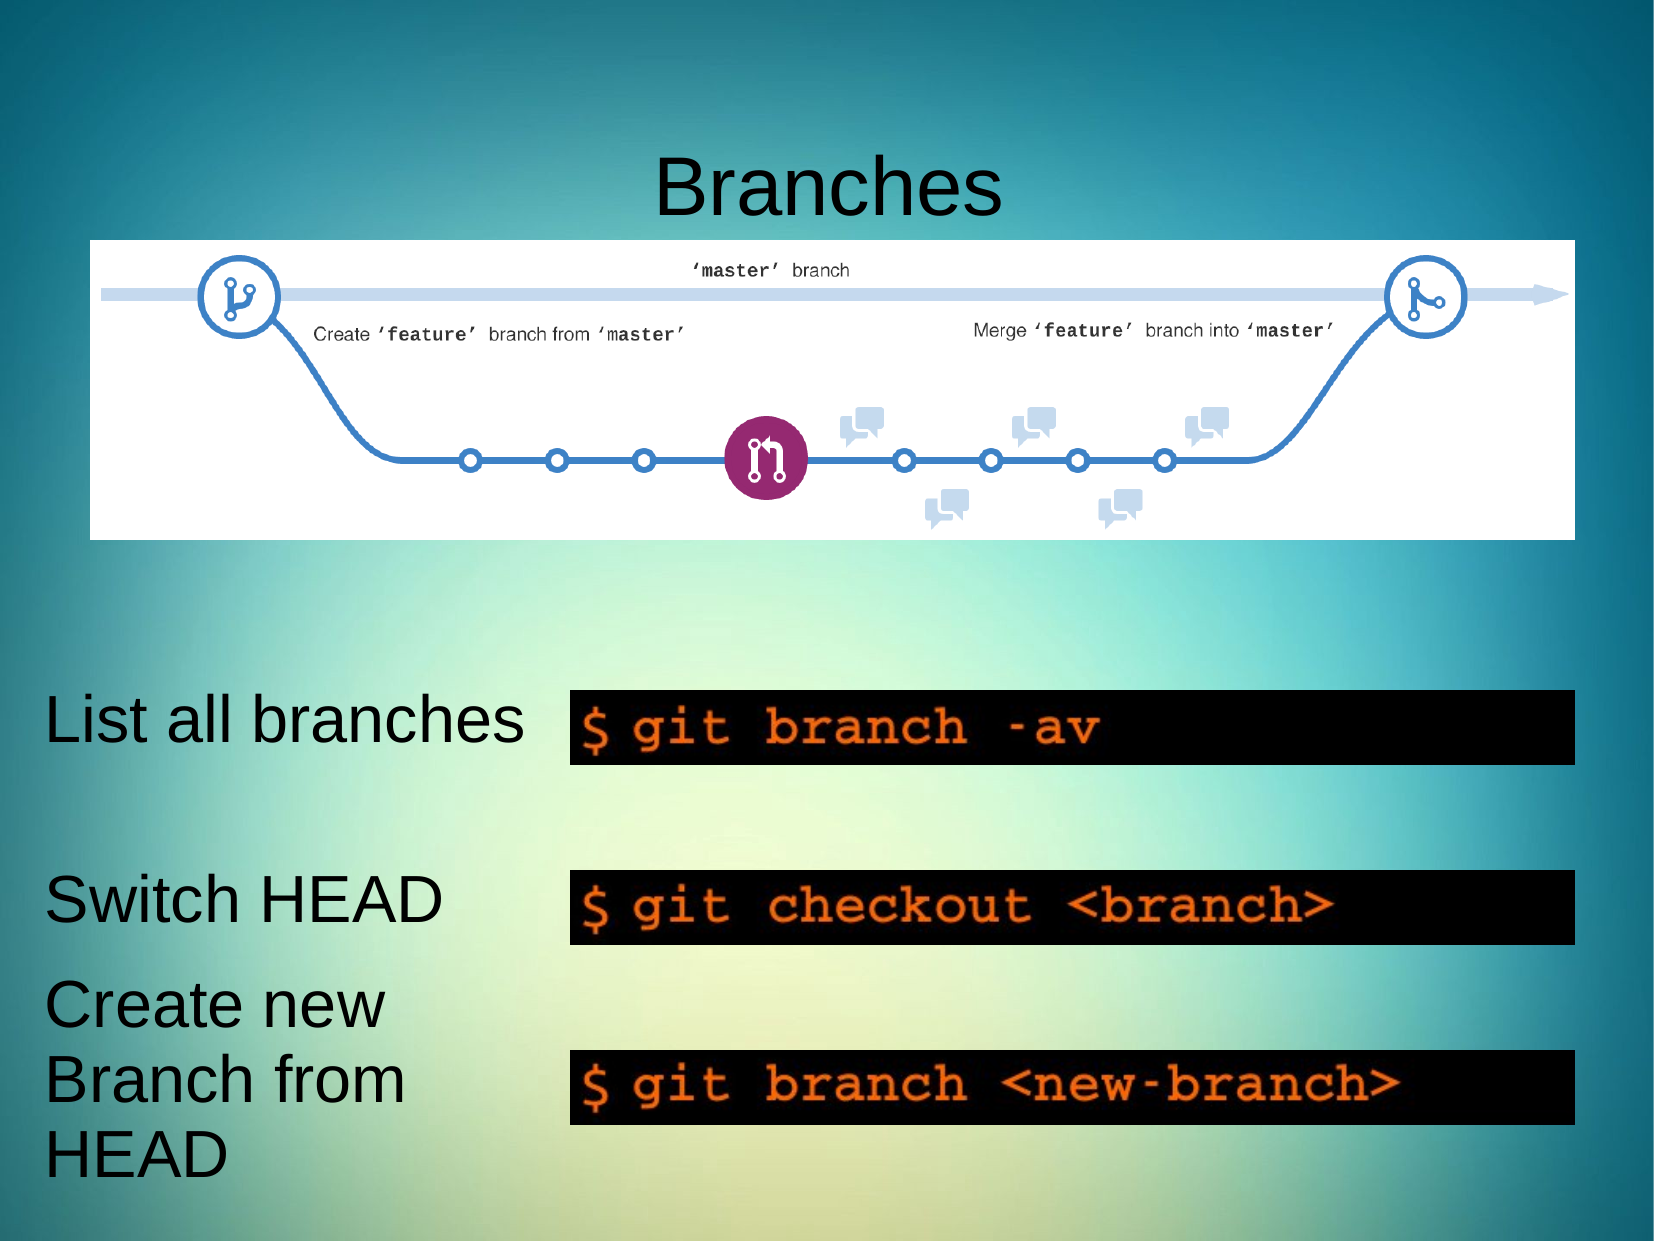

Branches
List all branches
Switch HEAD
Create new Branch from HEAD